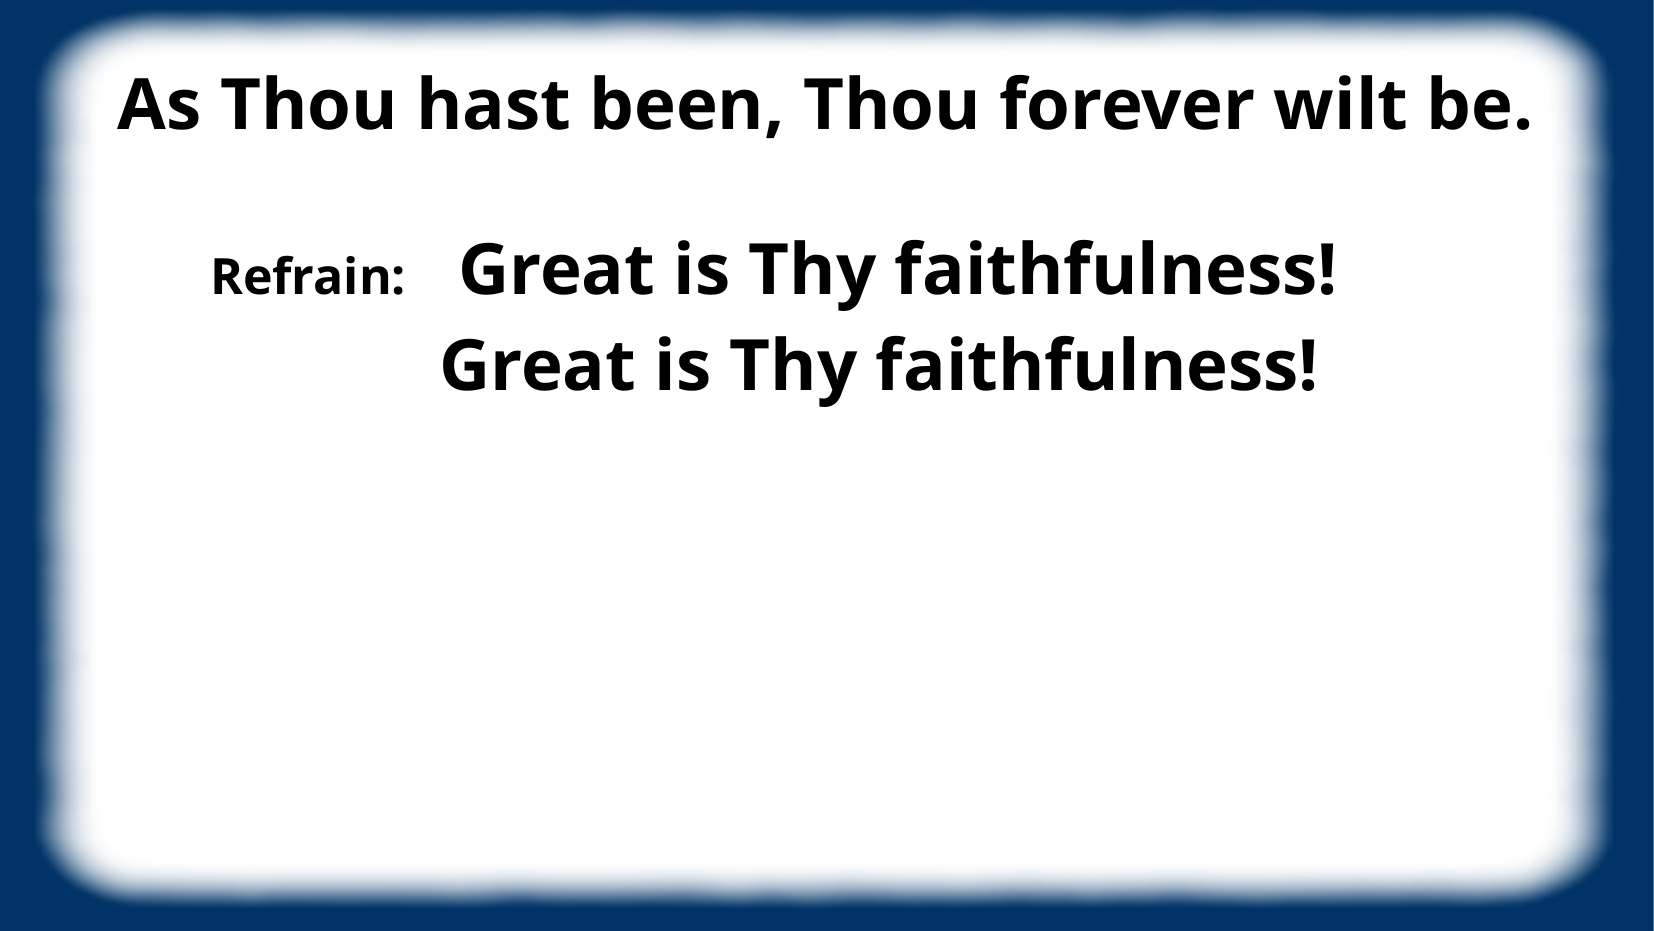

As Thou hast been, Thou forever wilt be.
 Refrain: Great is Thy faithfulness!
 Great is Thy faithfulness!